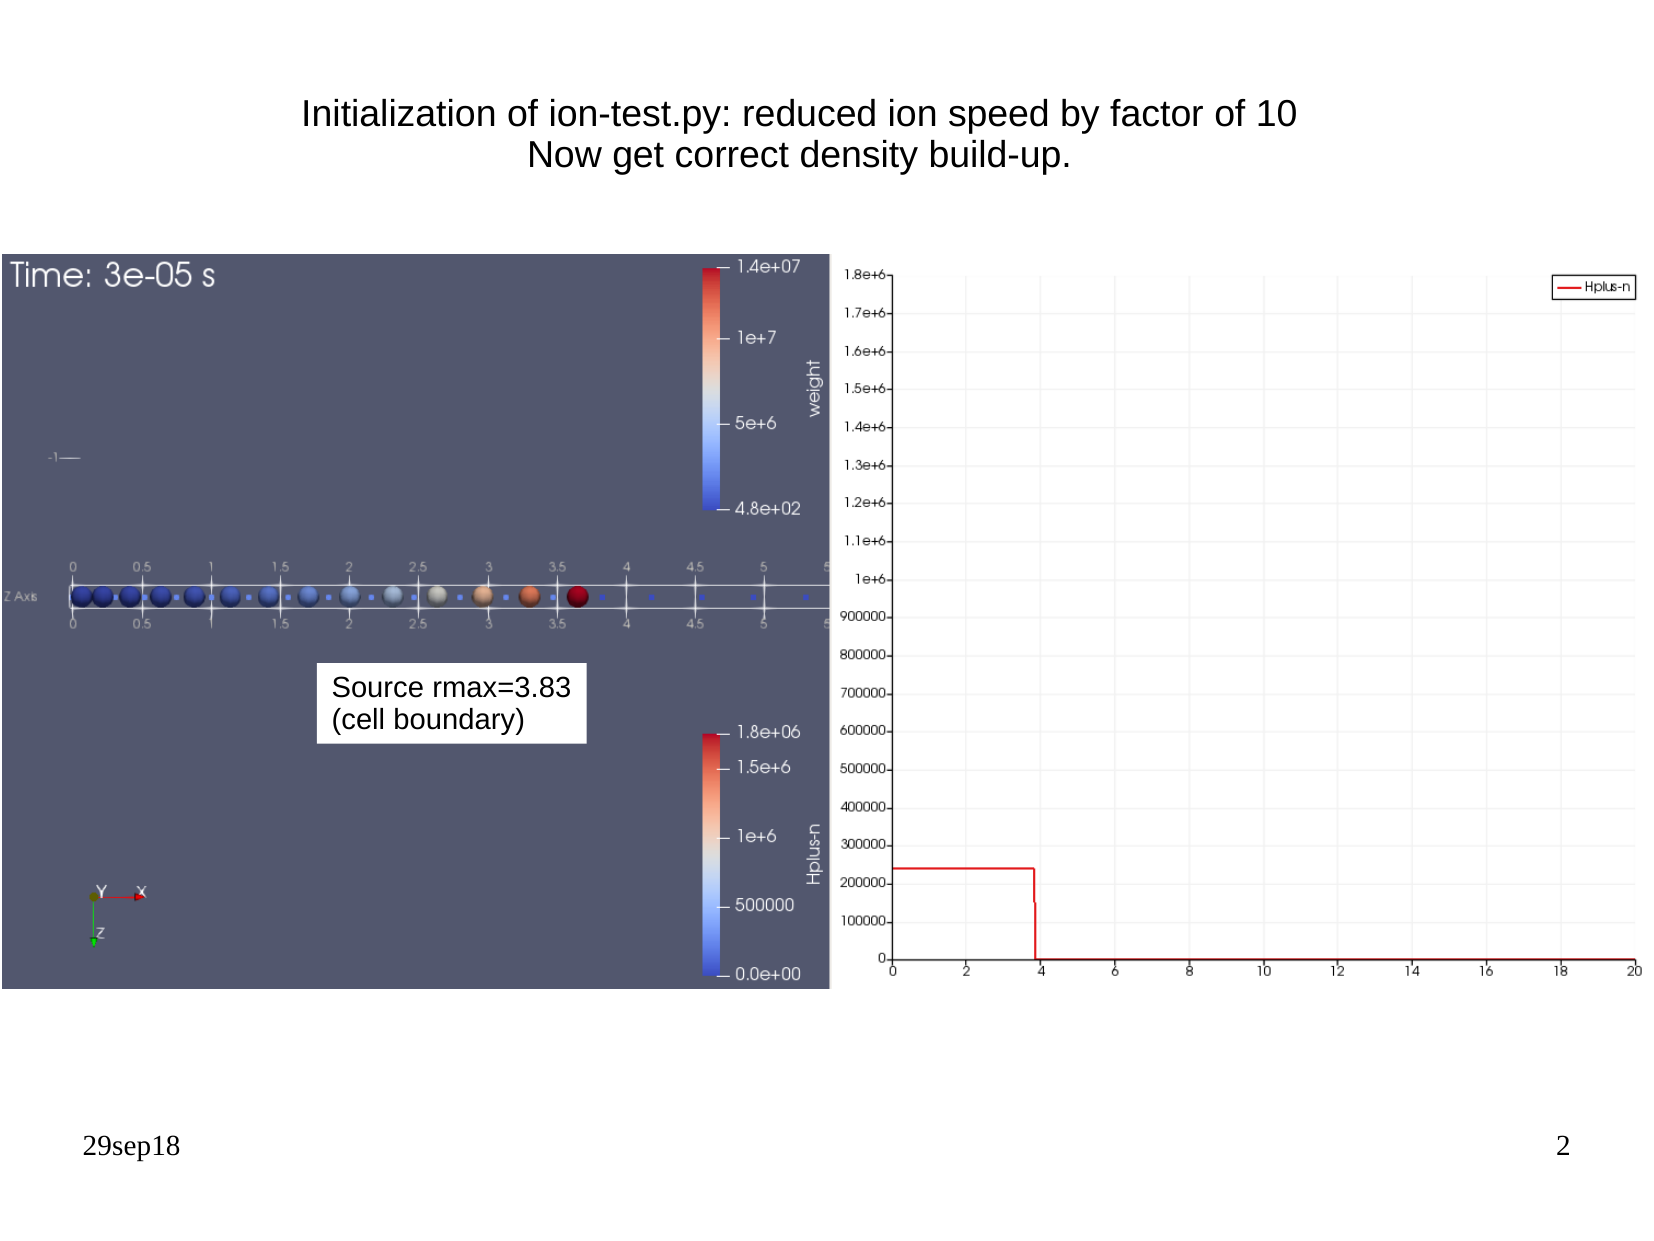

Initialization of ion-test.py: reduced ion speed by factor of 10
Now get correct density build-up.
Source rmax=3.83
(cell boundary)
29sep18
2